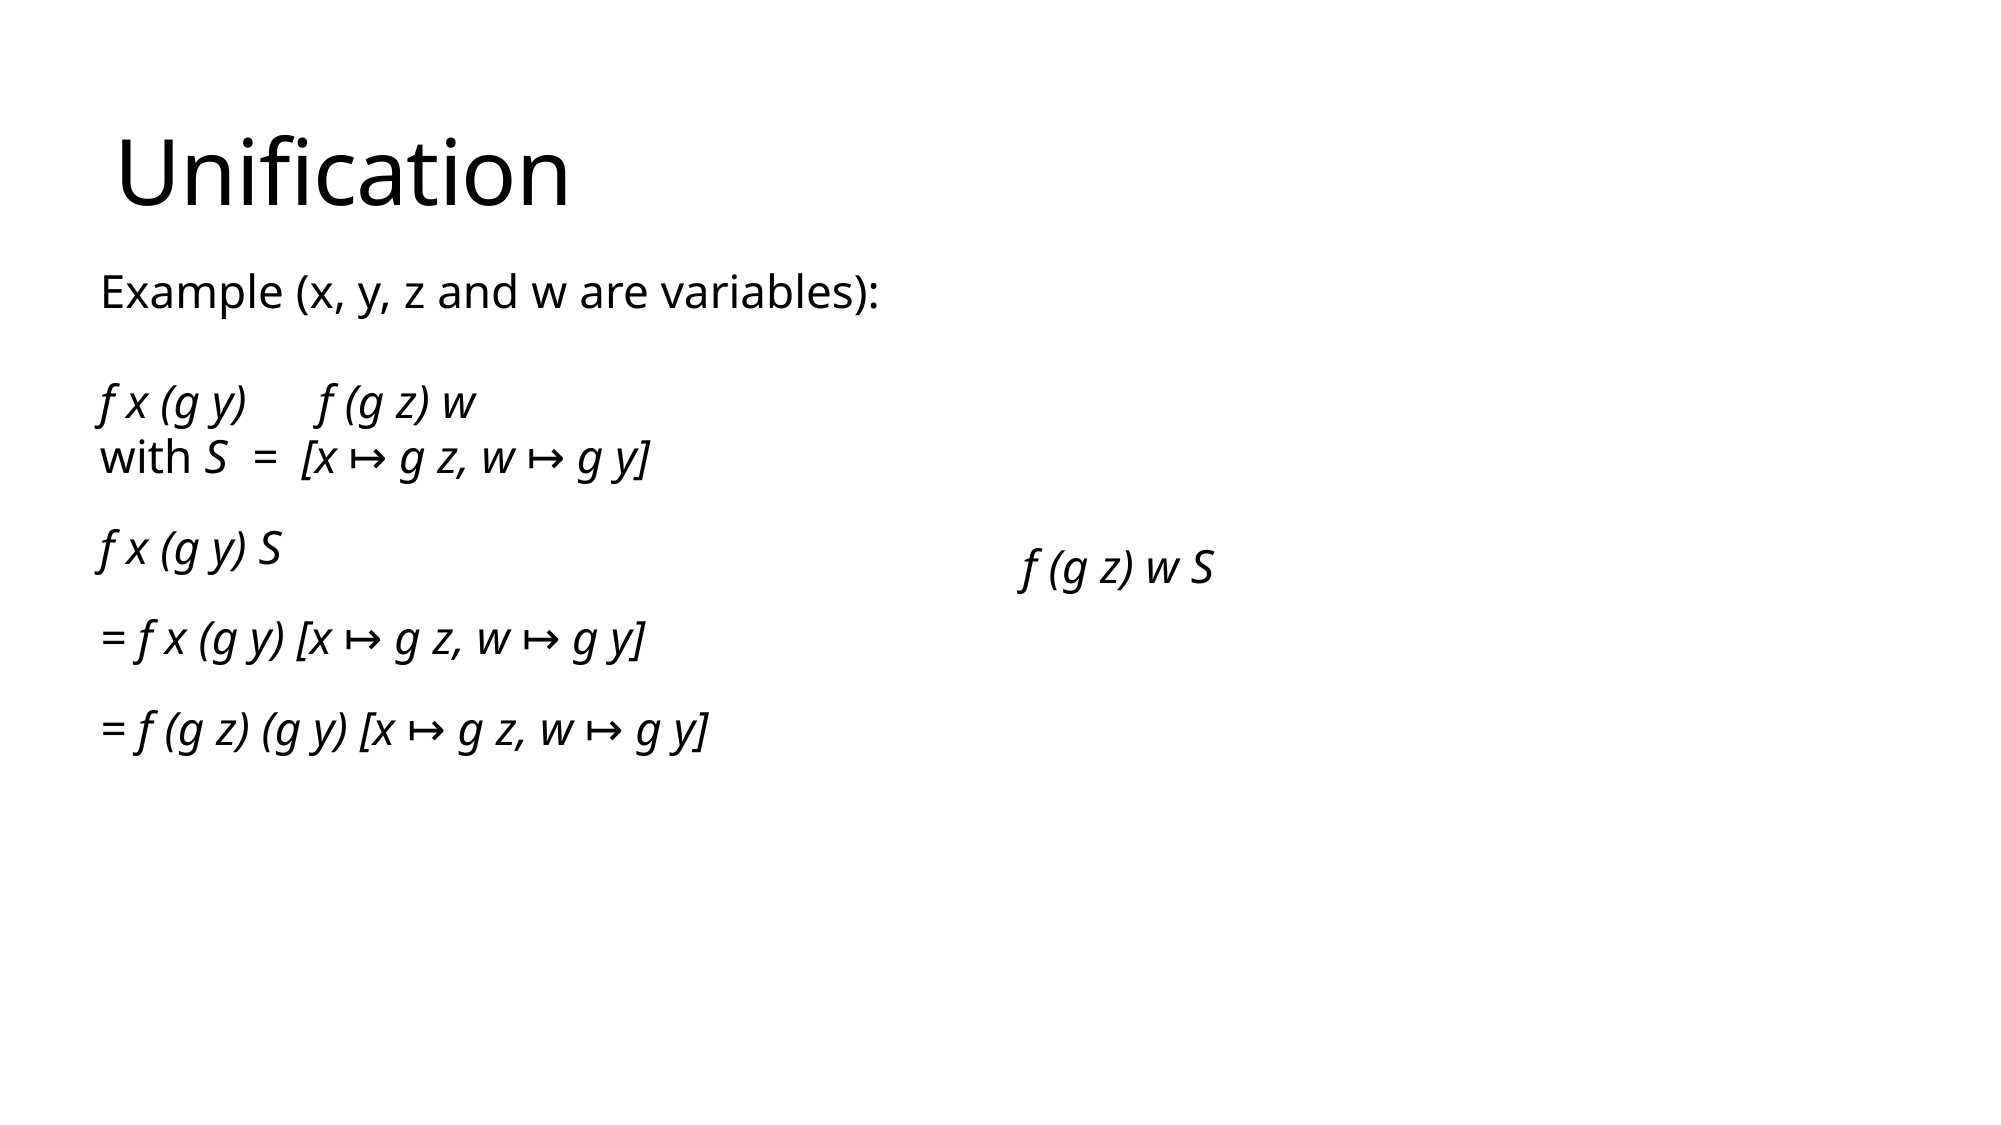

# Unification
Example (x, y, z and w are variables):
f x (g y) f (g z) w
with S = [x ↦ g z, w ↦ g y]
f x (g y) S
= f x (g y) [x ↦ g z, w ↦ g y]
= f (g z) (g y) [x ↦ g z, w ↦ g y]
f (g z) w S